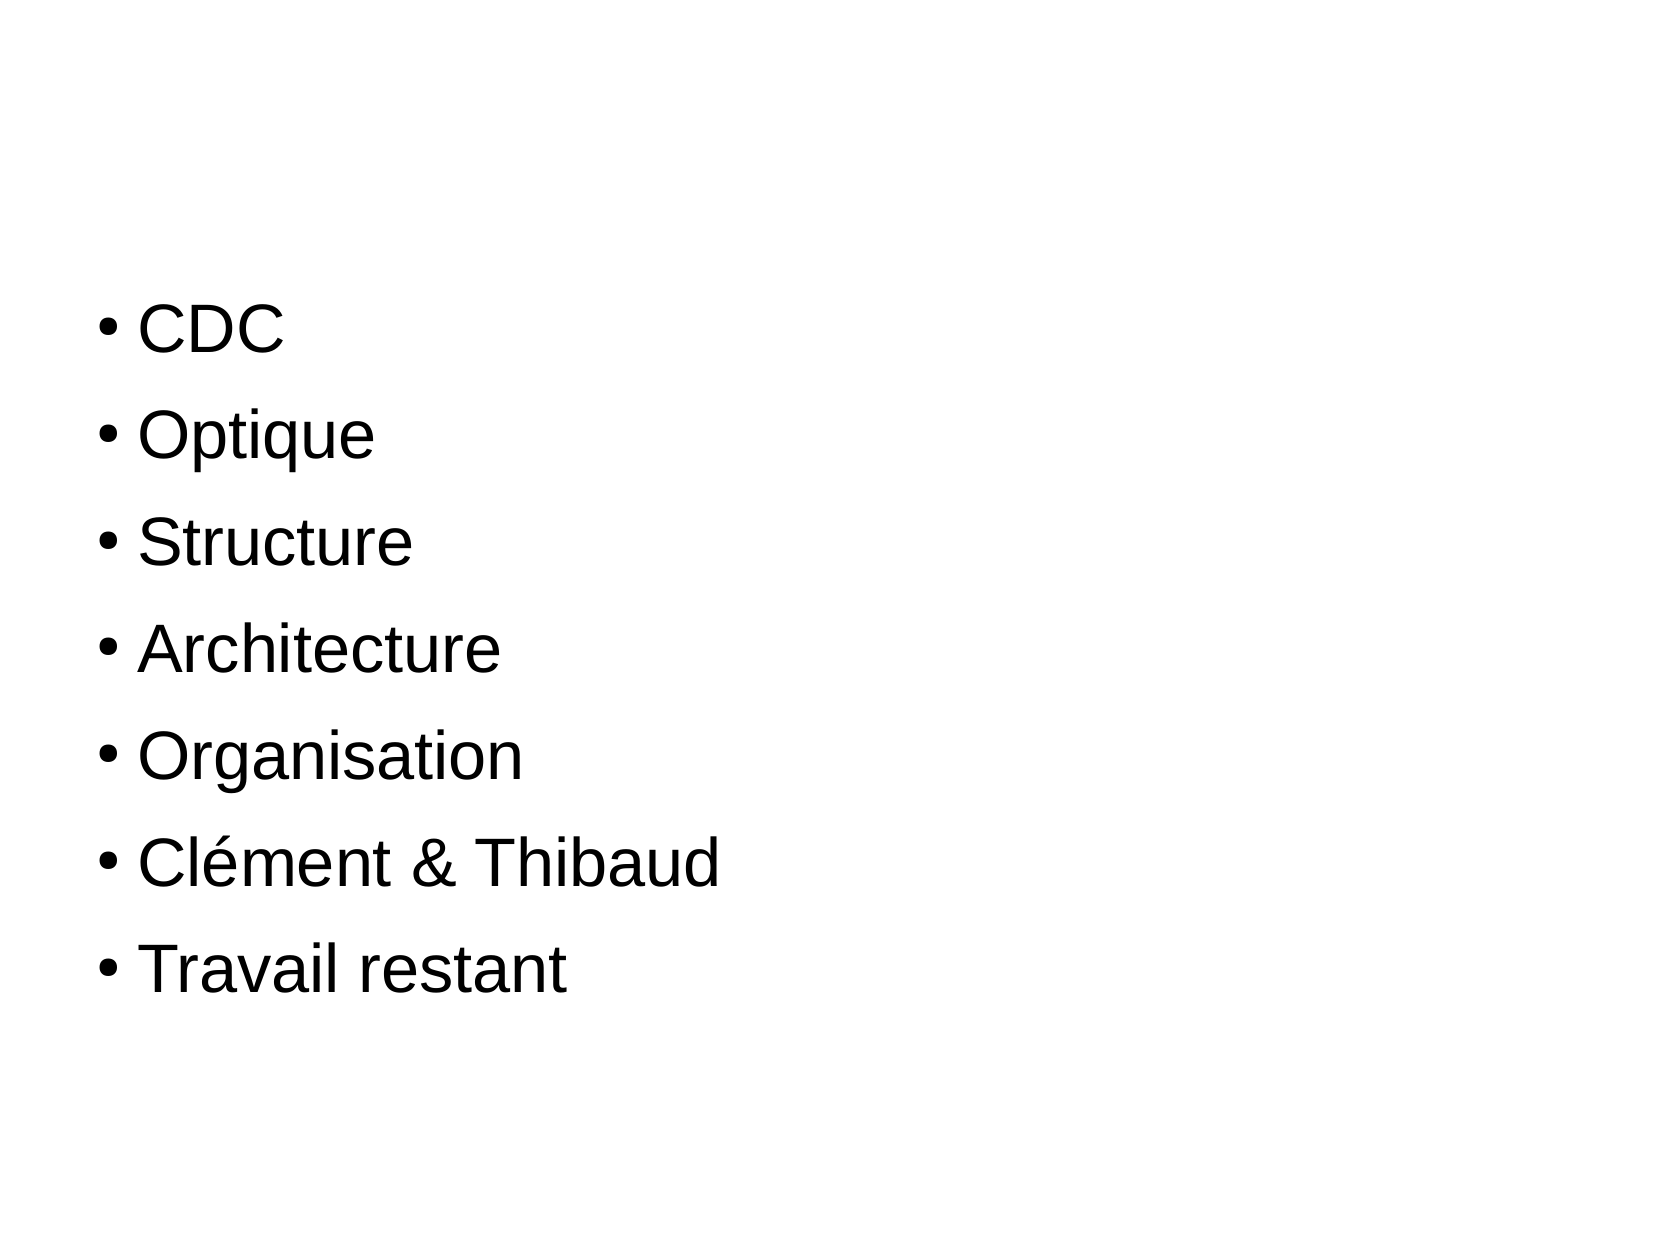

#
CDC
Optique
Structure
Architecture
Organisation
Clément & Thibaud
Travail restant